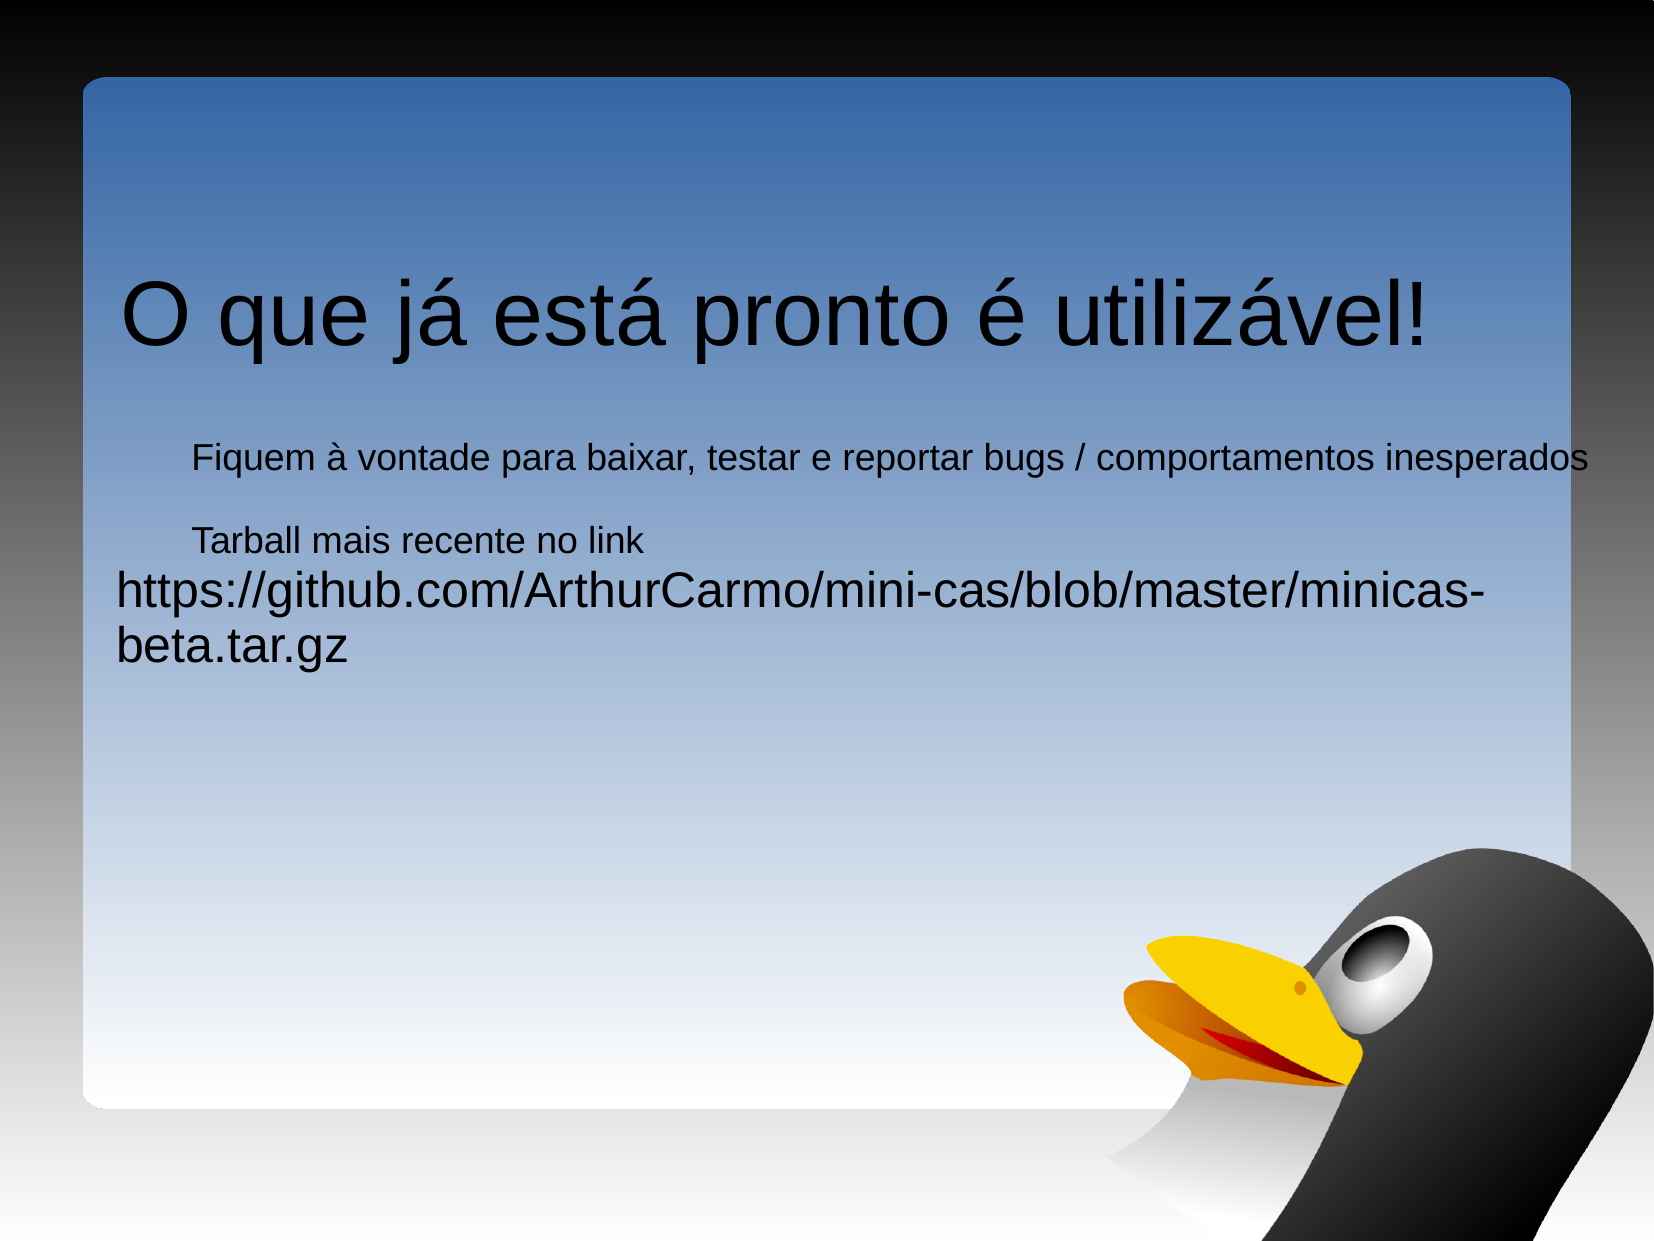

O que já está pronto é utilizável!
	Fiquem à vontade para baixar, testar e reportar bugs / comportamentos inesperados
	Tarball mais recente no link
https://github.com/ArthurCarmo/mini-cas/blob/master/minicas-beta.tar.gz